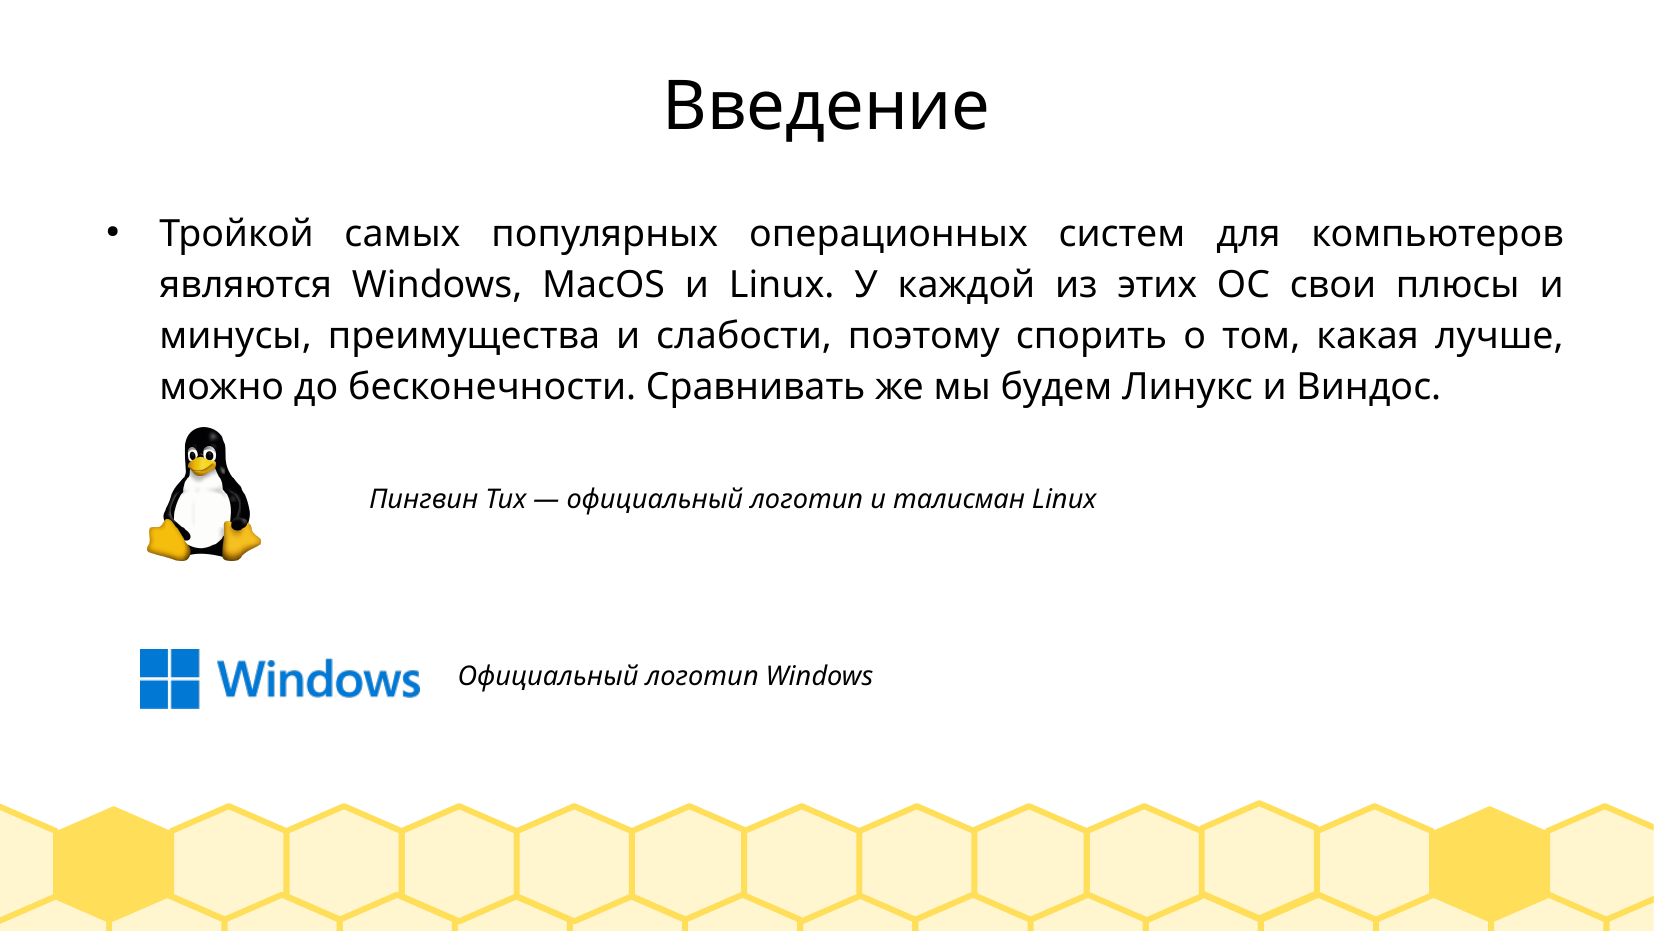

# Введение
Тройкой самых популярных операционных систем для компьютеров являются Windows, MacOS и Linux. У каждой из этих ОС свои плюсы и минусы, преимущества и слабости, поэтому спорить о том, какая лучше, можно до бесконечности. Сравнивать же мы будем Линукс и Виндос.
Пингвин Tux — официальный логотип и талисман Linux
Официальный логотип Windows